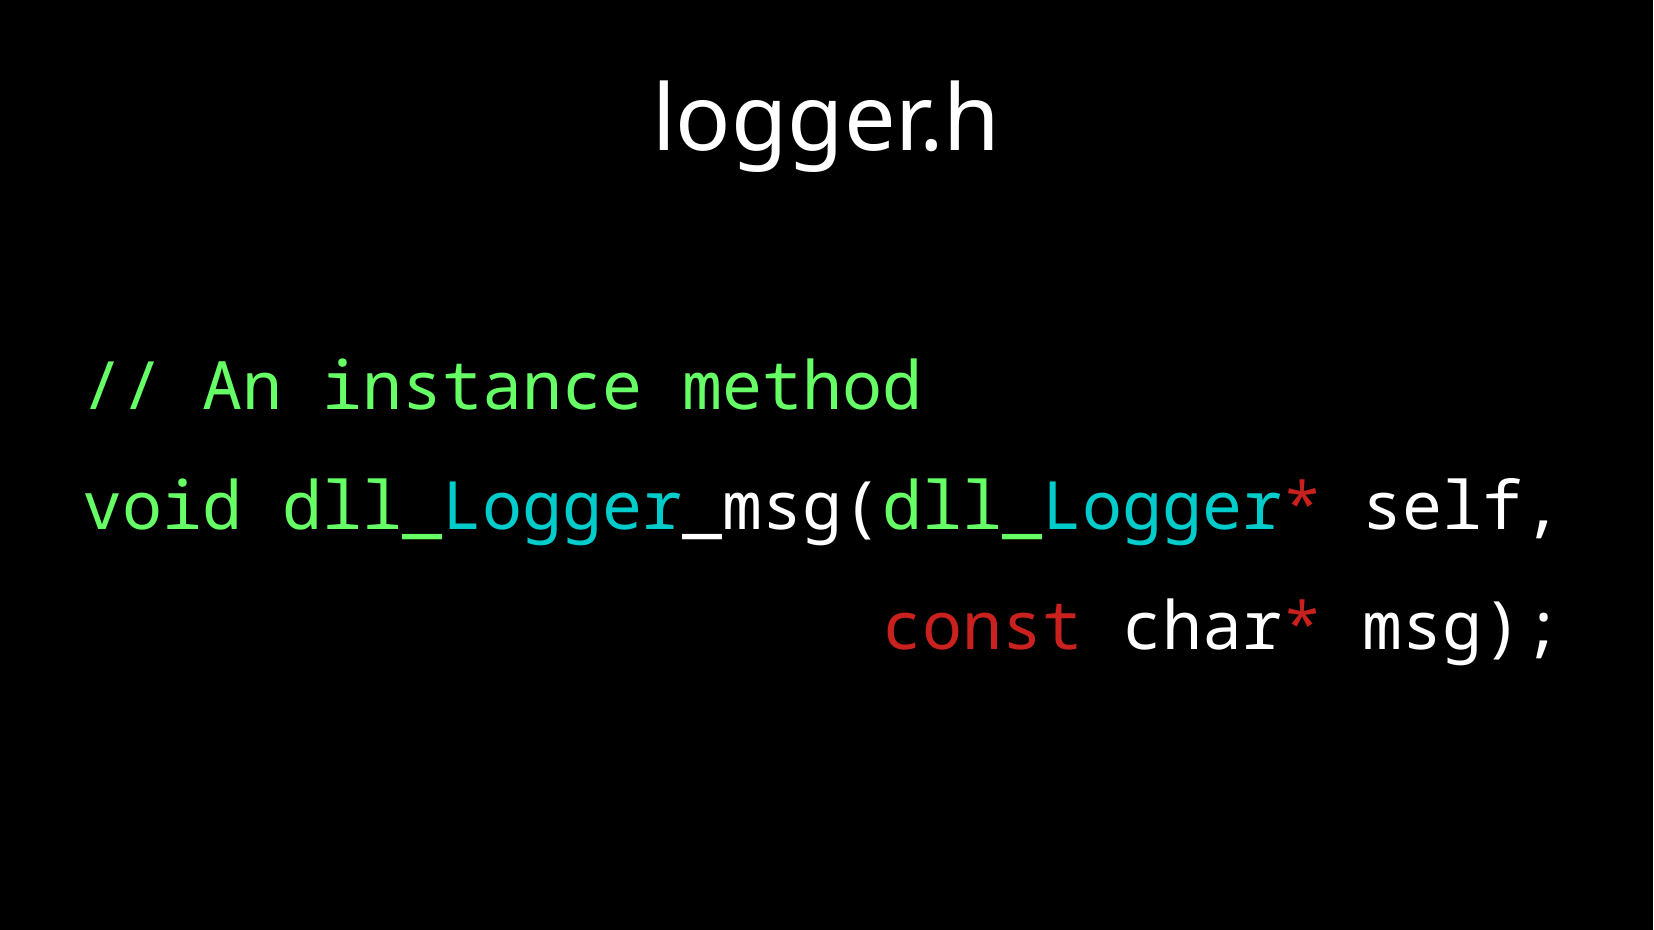

# logger.h
// An instance method
void dll_Logger_msg(dll_Logger* self,
 const char* msg);